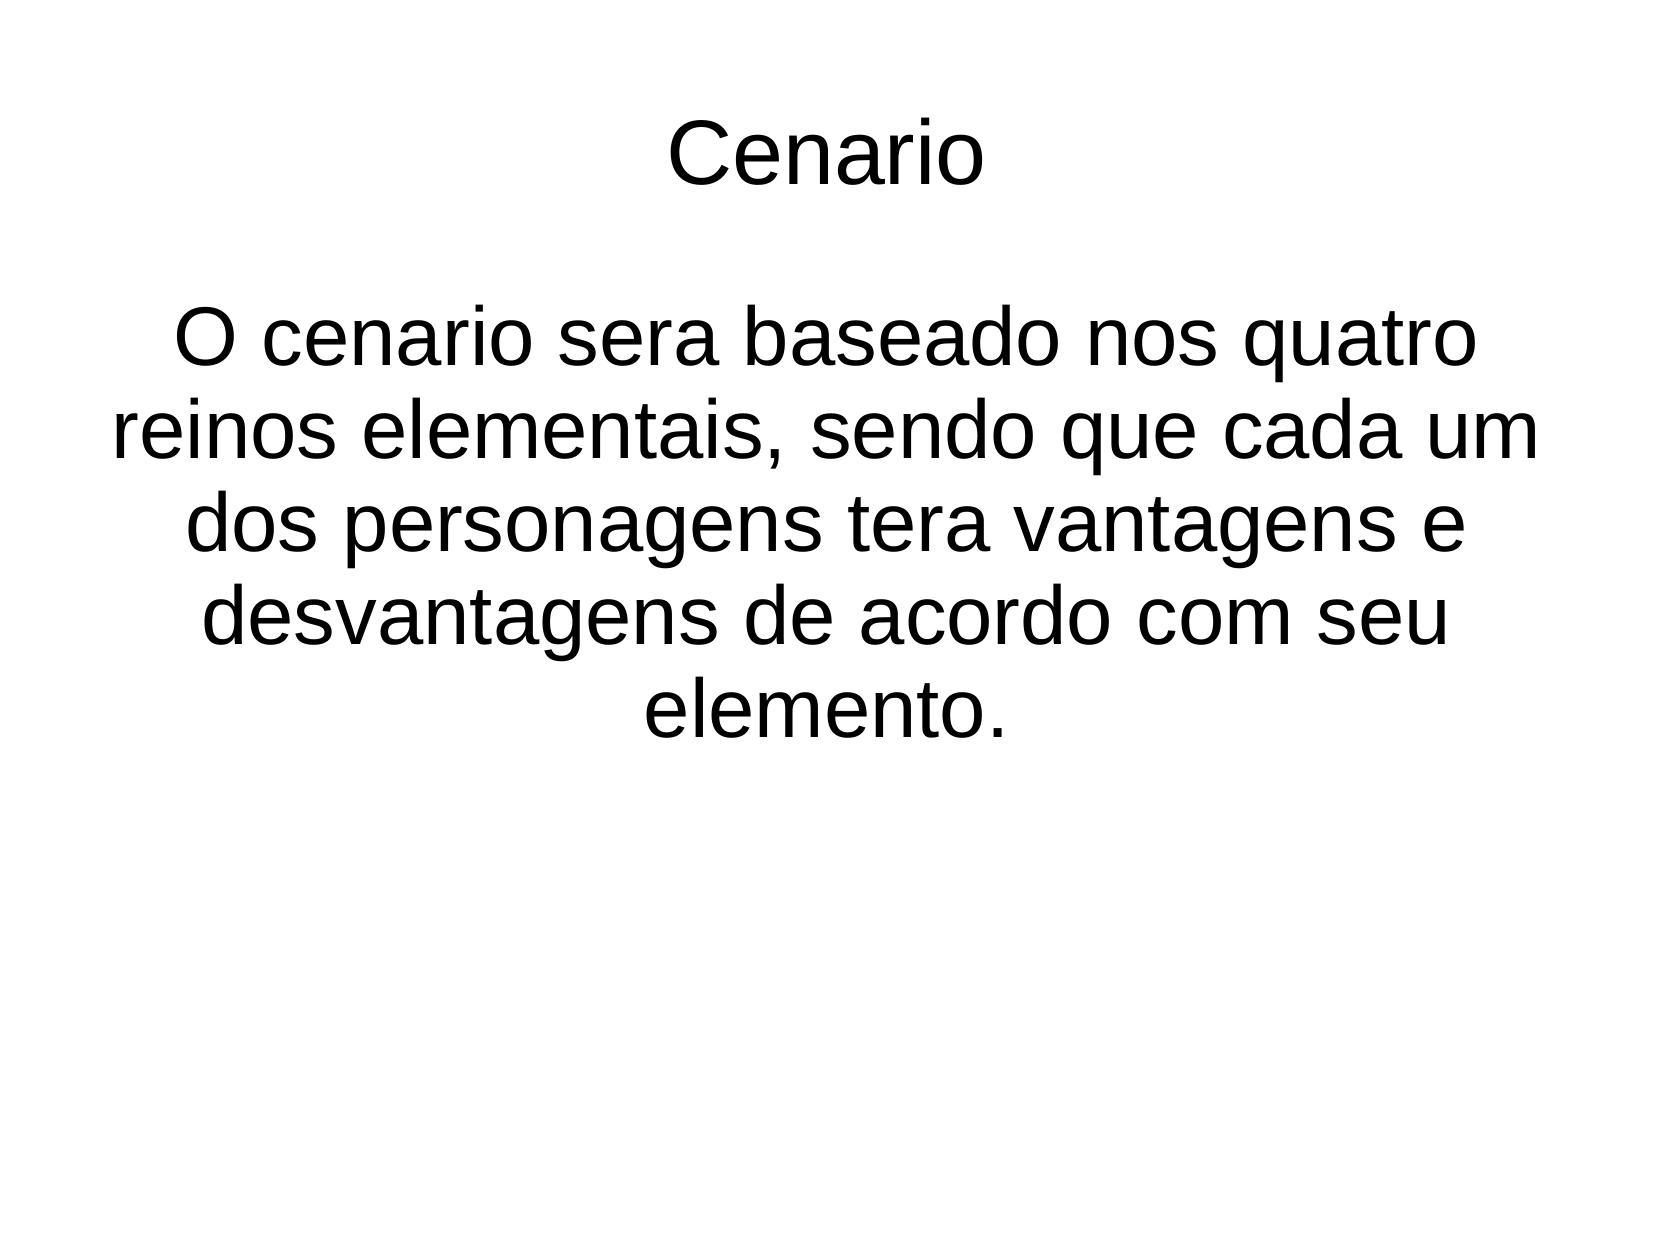

# Cenario
O cenario sera baseado nos quatro reinos elementais, sendo que cada um dos personagens tera vantagens e desvantagens de acordo com seu elemento.